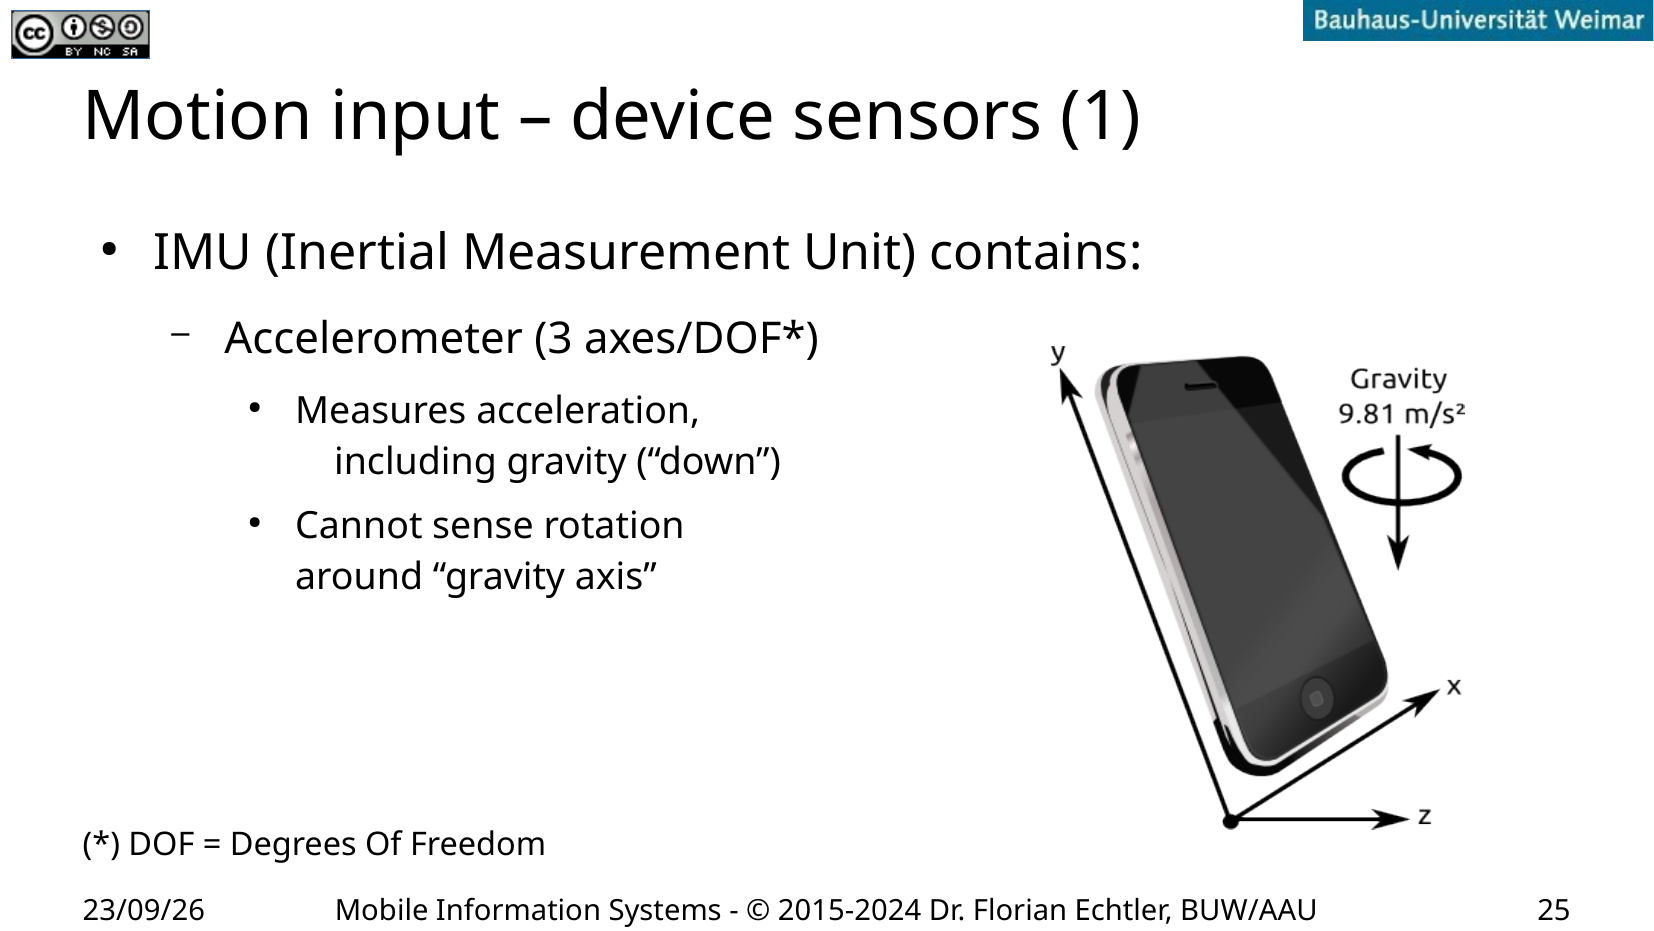

# Motion input – device sensors (1)
IMU (Inertial Measurement Unit) contains:
Accelerometer (3 axes/DOF*)
Measures acceleration, including gravity (“down”)
Cannot sense rotation around “gravity axis”
(*) DOF = Degrees Of Freedom
Mobile Information Systems - © 2015-2024 Dr. Florian Echtler, BUW/AAU
25